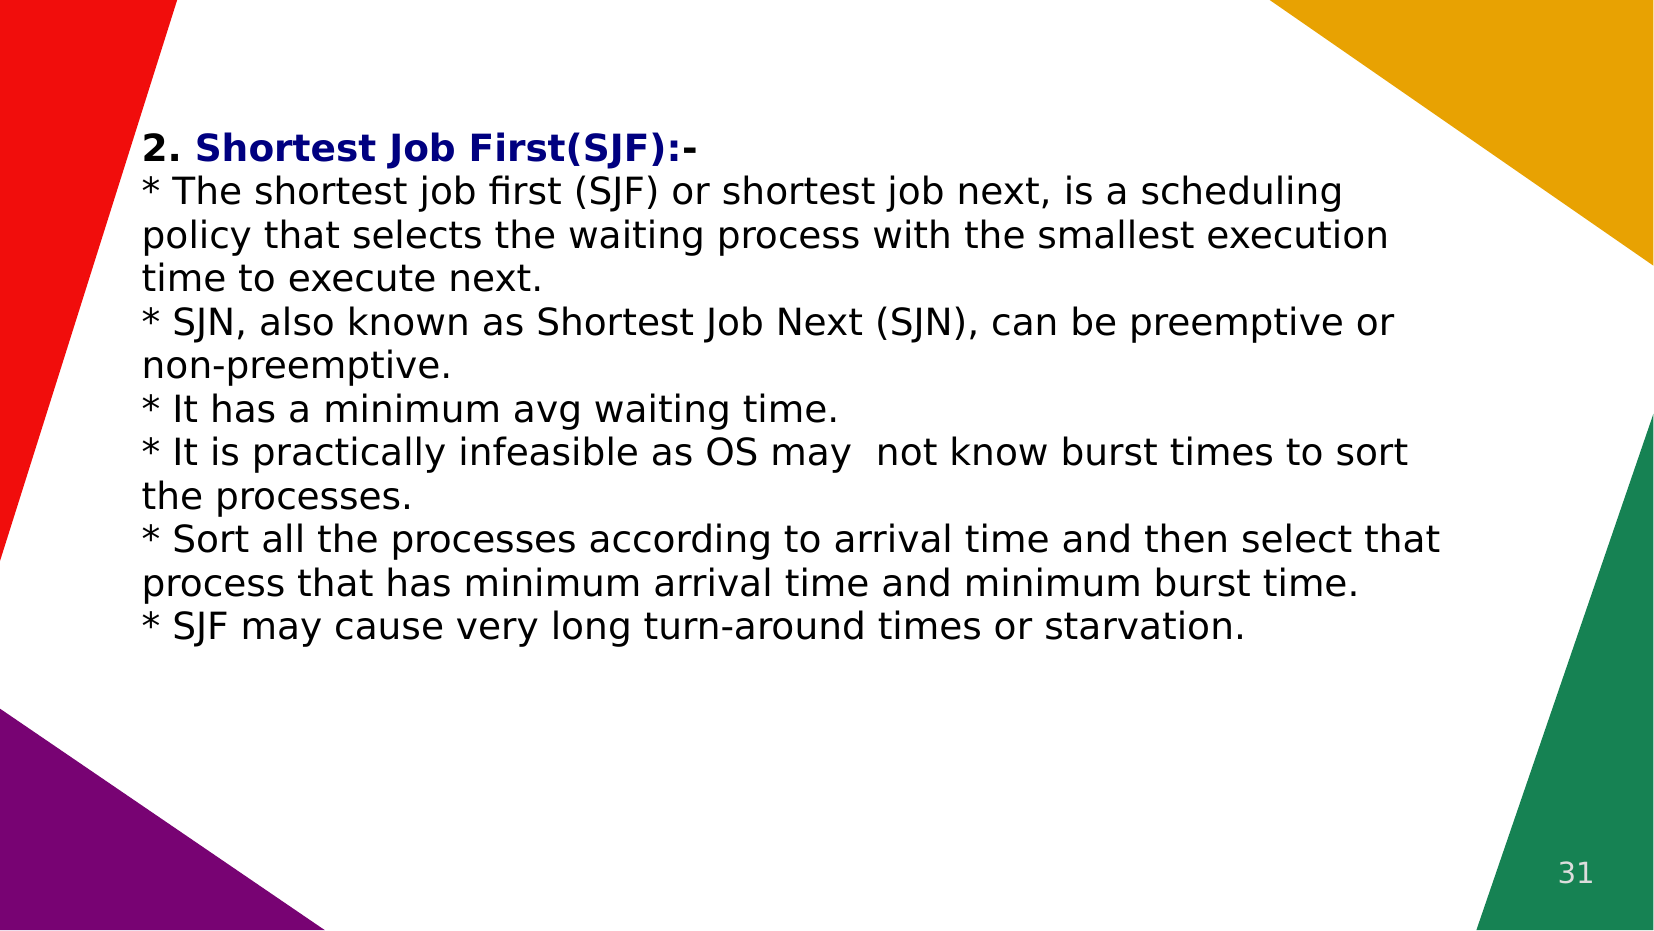

2. Shortest Job First(SJF):-
* The shortest job first (SJF) or shortest job next, is a scheduling policy that selects the waiting process with the smallest execution time to execute next.
* SJN, also known as Shortest Job Next (SJN), can be preemptive or non-preemptive.
* It has a minimum avg waiting time.
* It is practically infeasible as OS may not know burst times to sort the processes.
* Sort all the processes according to arrival time and then select that process that has minimum arrival time and minimum burst time.
* SJF may cause very long turn-around times or starvation.
31